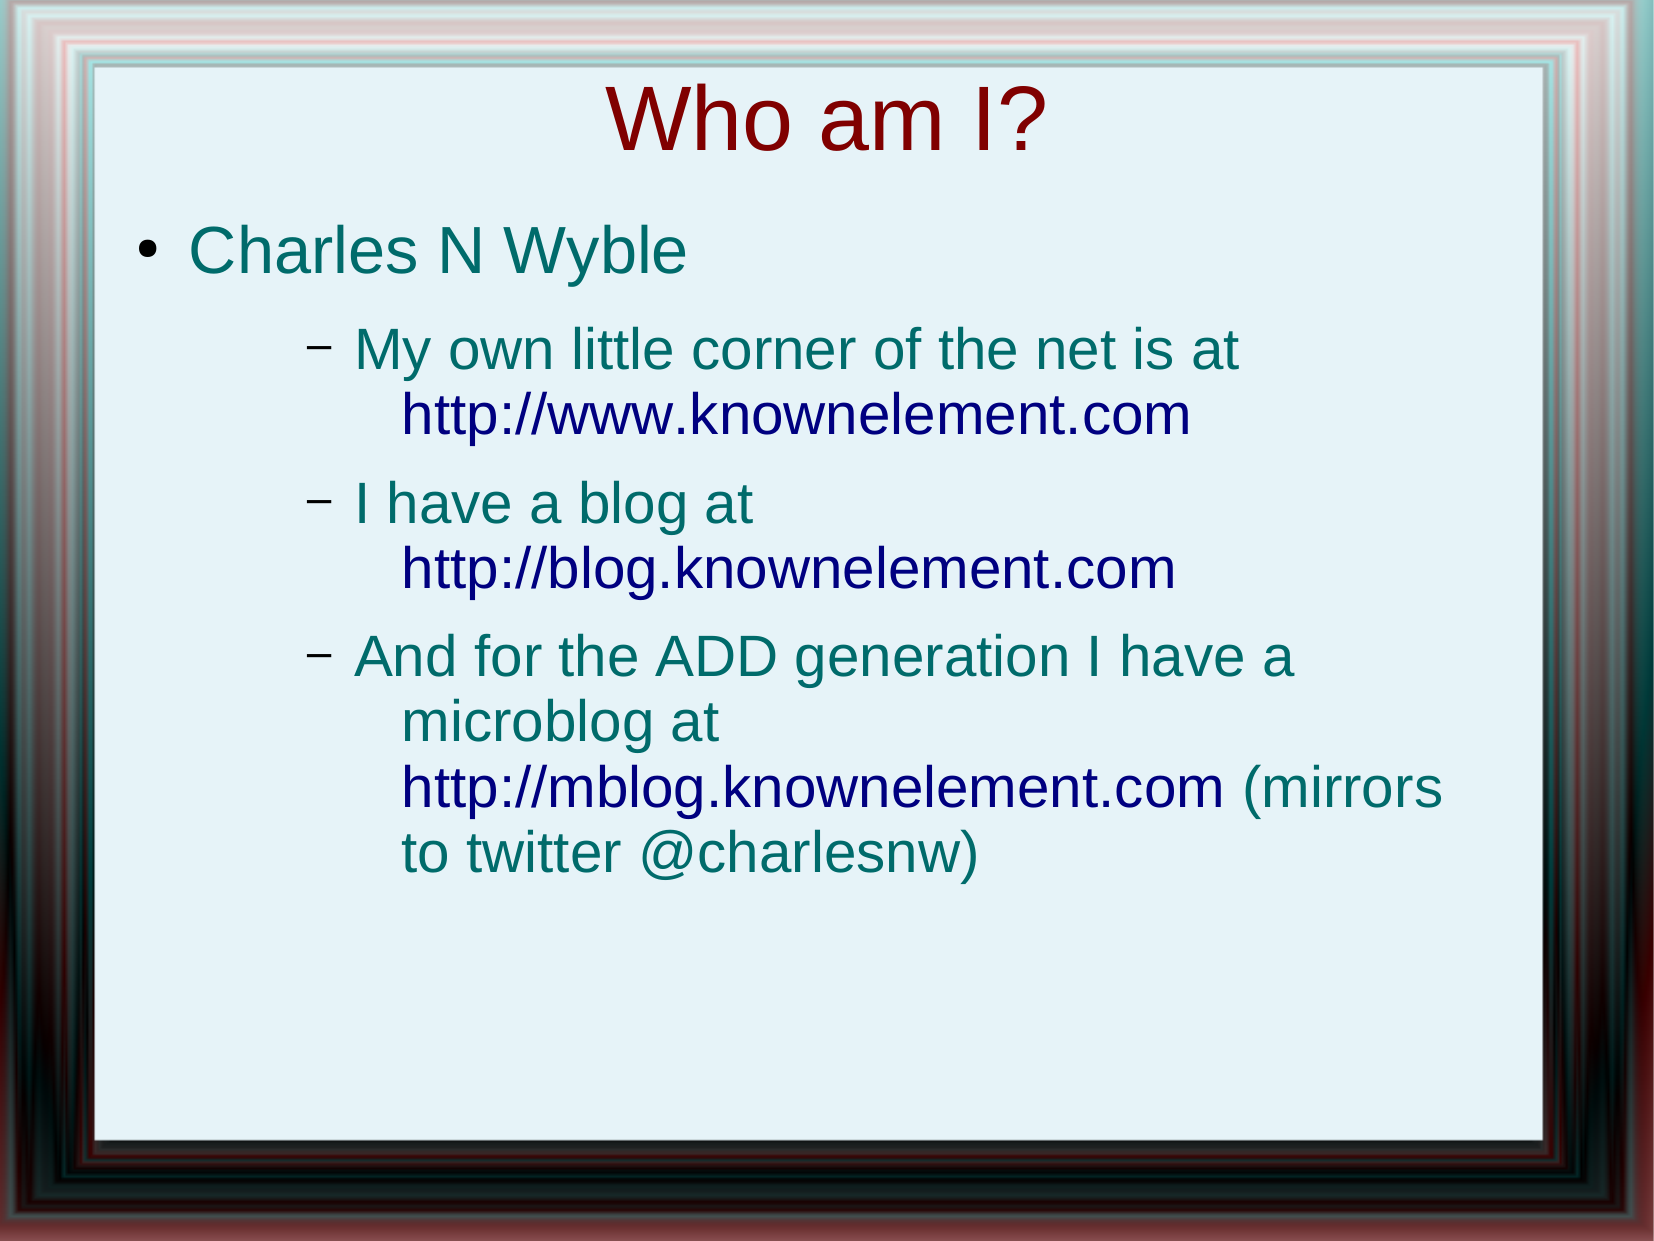

# Who am I?
Charles N Wyble
My own little corner of the net is at http://www.knownelement.com
I have a blog at http://blog.knownelement.com
And for the ADD generation I have a microblog at http://mblog.knownelement.com (mirrors to twitter @charlesnw)